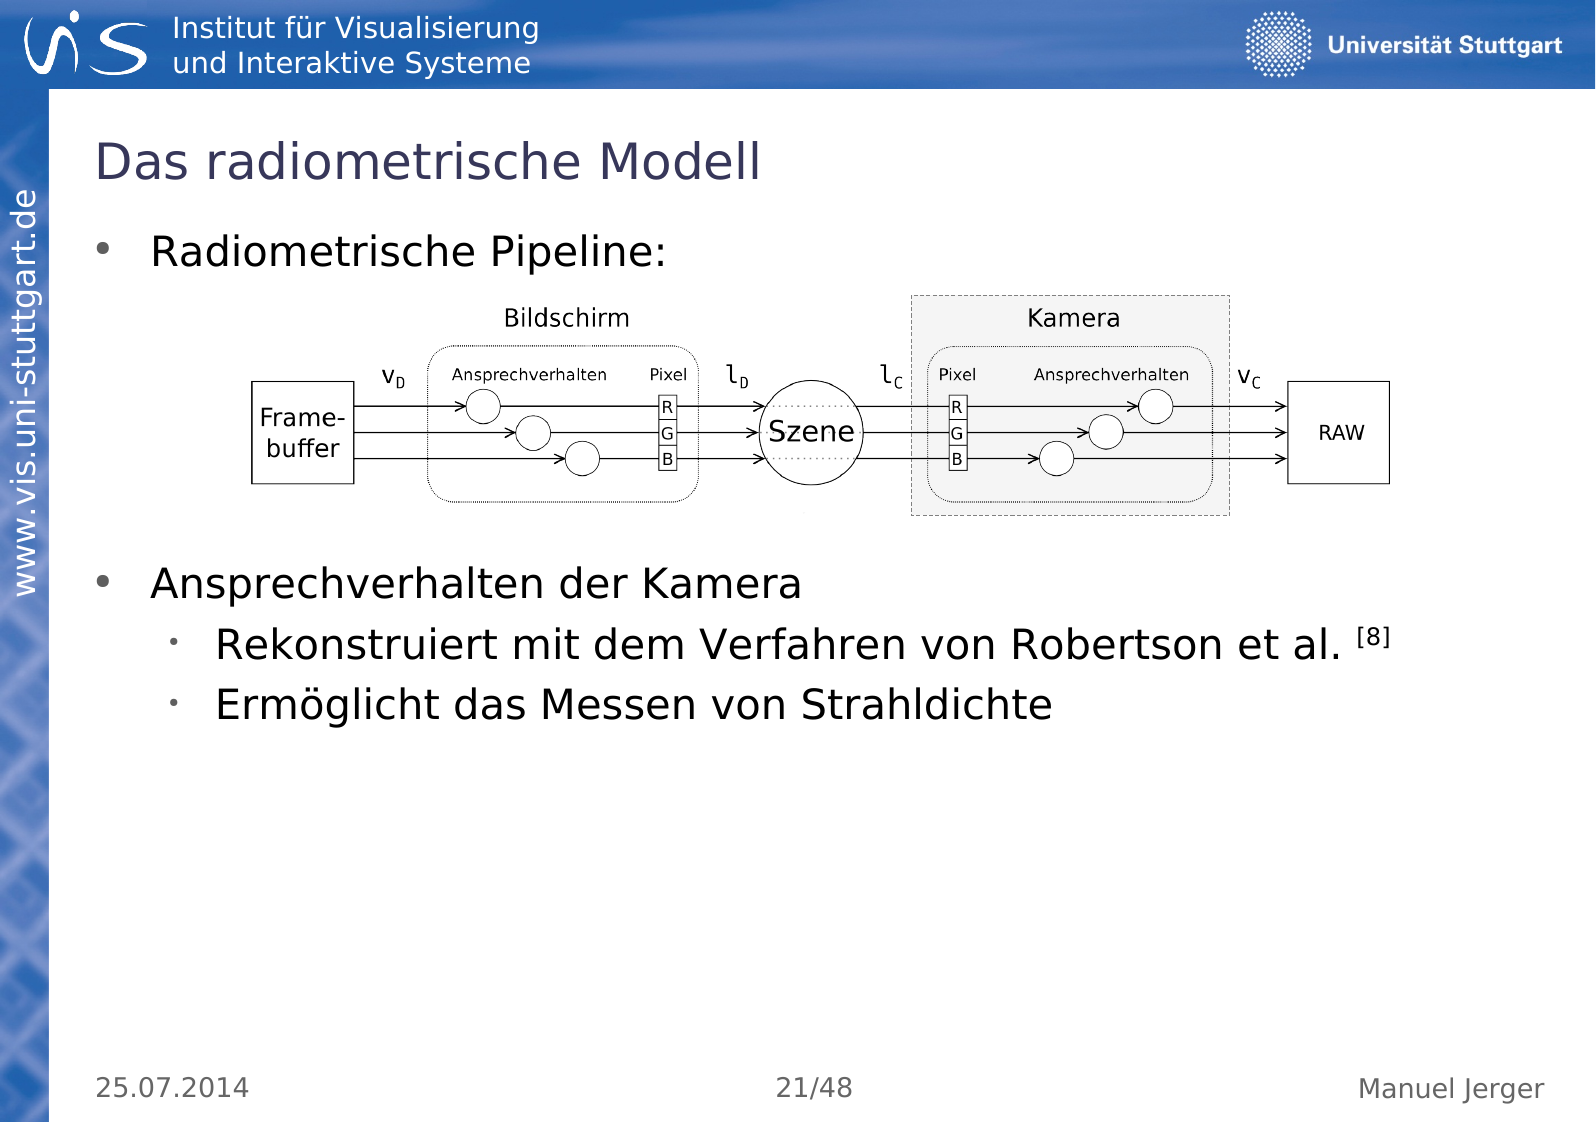

# Das radiometrische Modell
Radiometrische Pipeline:
Ansprechverhalten der Kamera
Rekonstruiert mit dem Verfahren von Robertson et al. [8]
Ermöglicht das Messen von Strahldichte